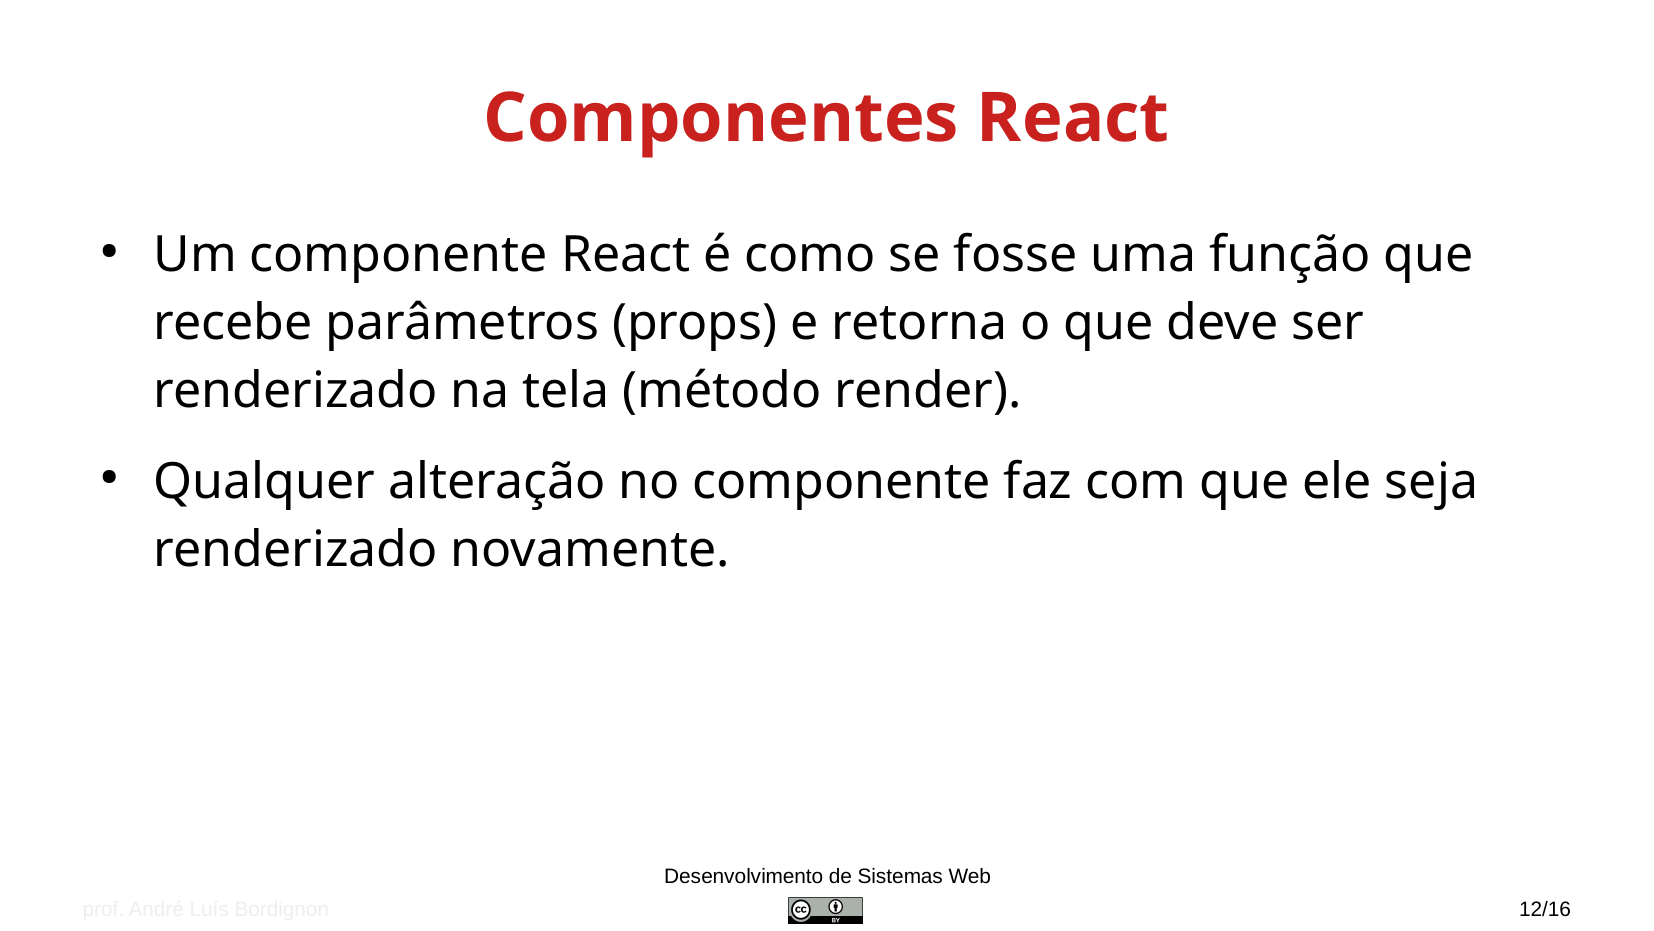

# Componentes React
Um componente React é como se fosse uma função que recebe parâmetros (props) e retorna o que deve ser renderizado na tela (método render).
Qualquer alteração no componente faz com que ele seja renderizado novamente.
Desenvolvimento de Sistemas Web
prof. André Luís Bordignon
12